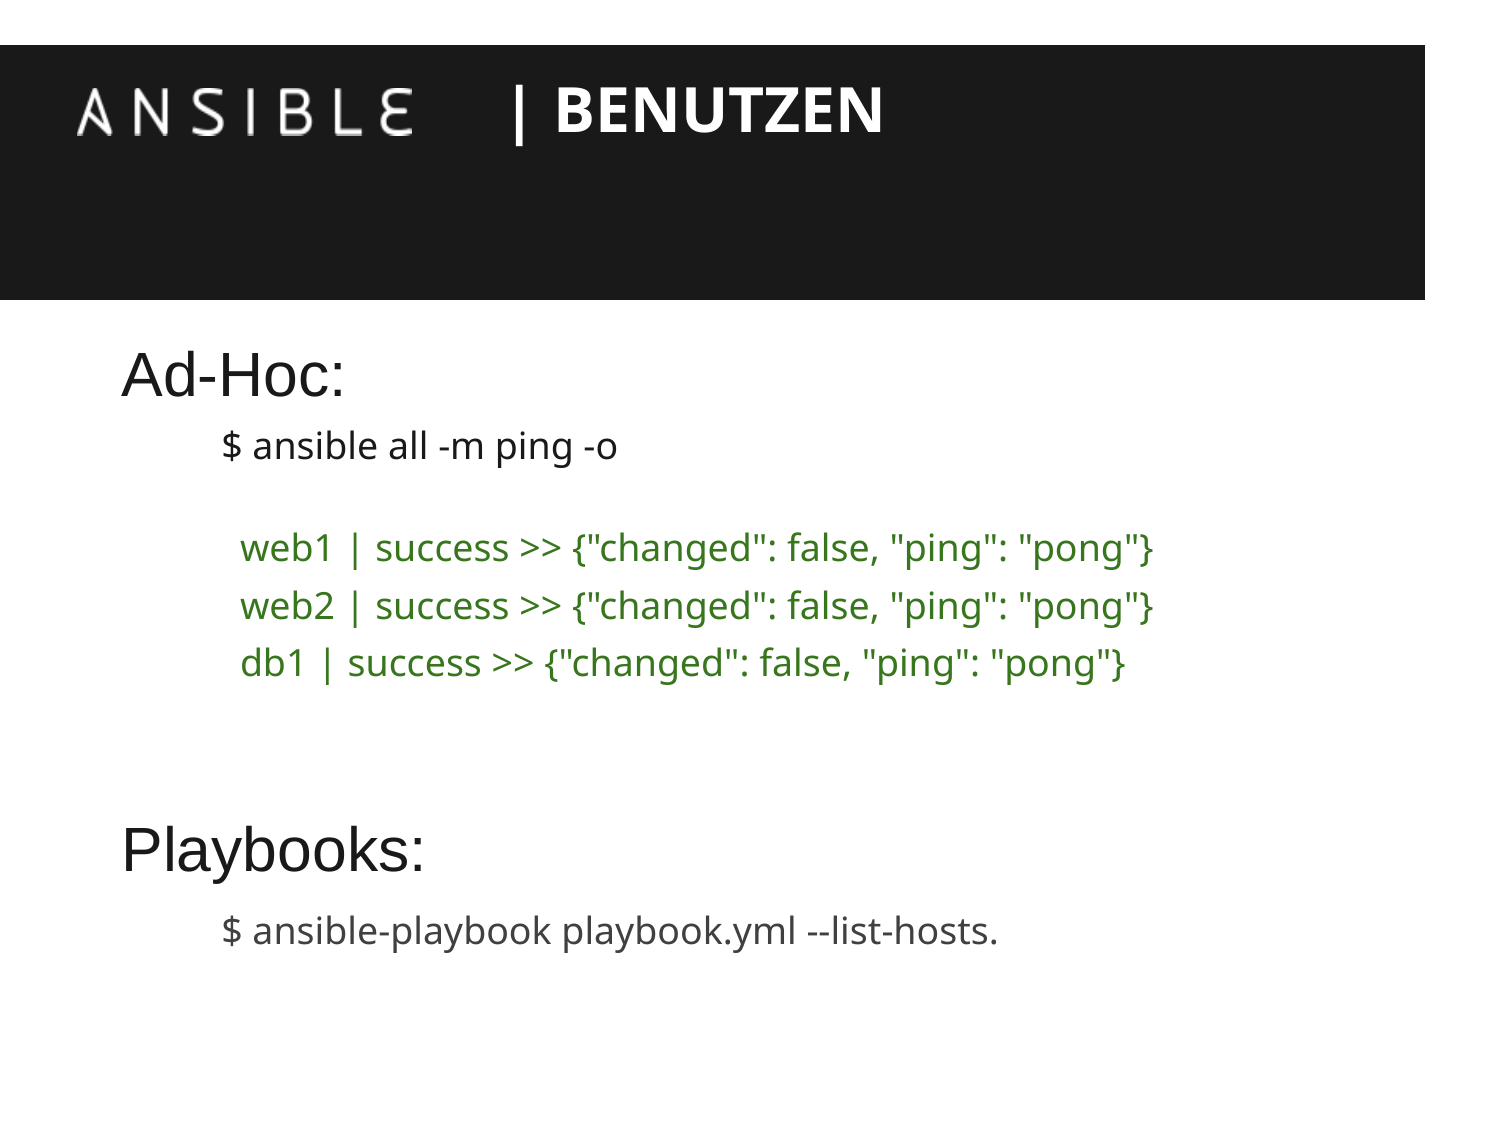

| BENUTZEN
# Ad-Hoc:
$ ansible all -m ping -o
web1 | success >> {"changed": false, "ping": "pong"}
web2 | success >> {"changed": false, "ping": "pong"}
db1 | success >> {"changed": false, "ping": "pong"}
Playbooks:
$ ansible-playbook playbook.yml --list-hosts.